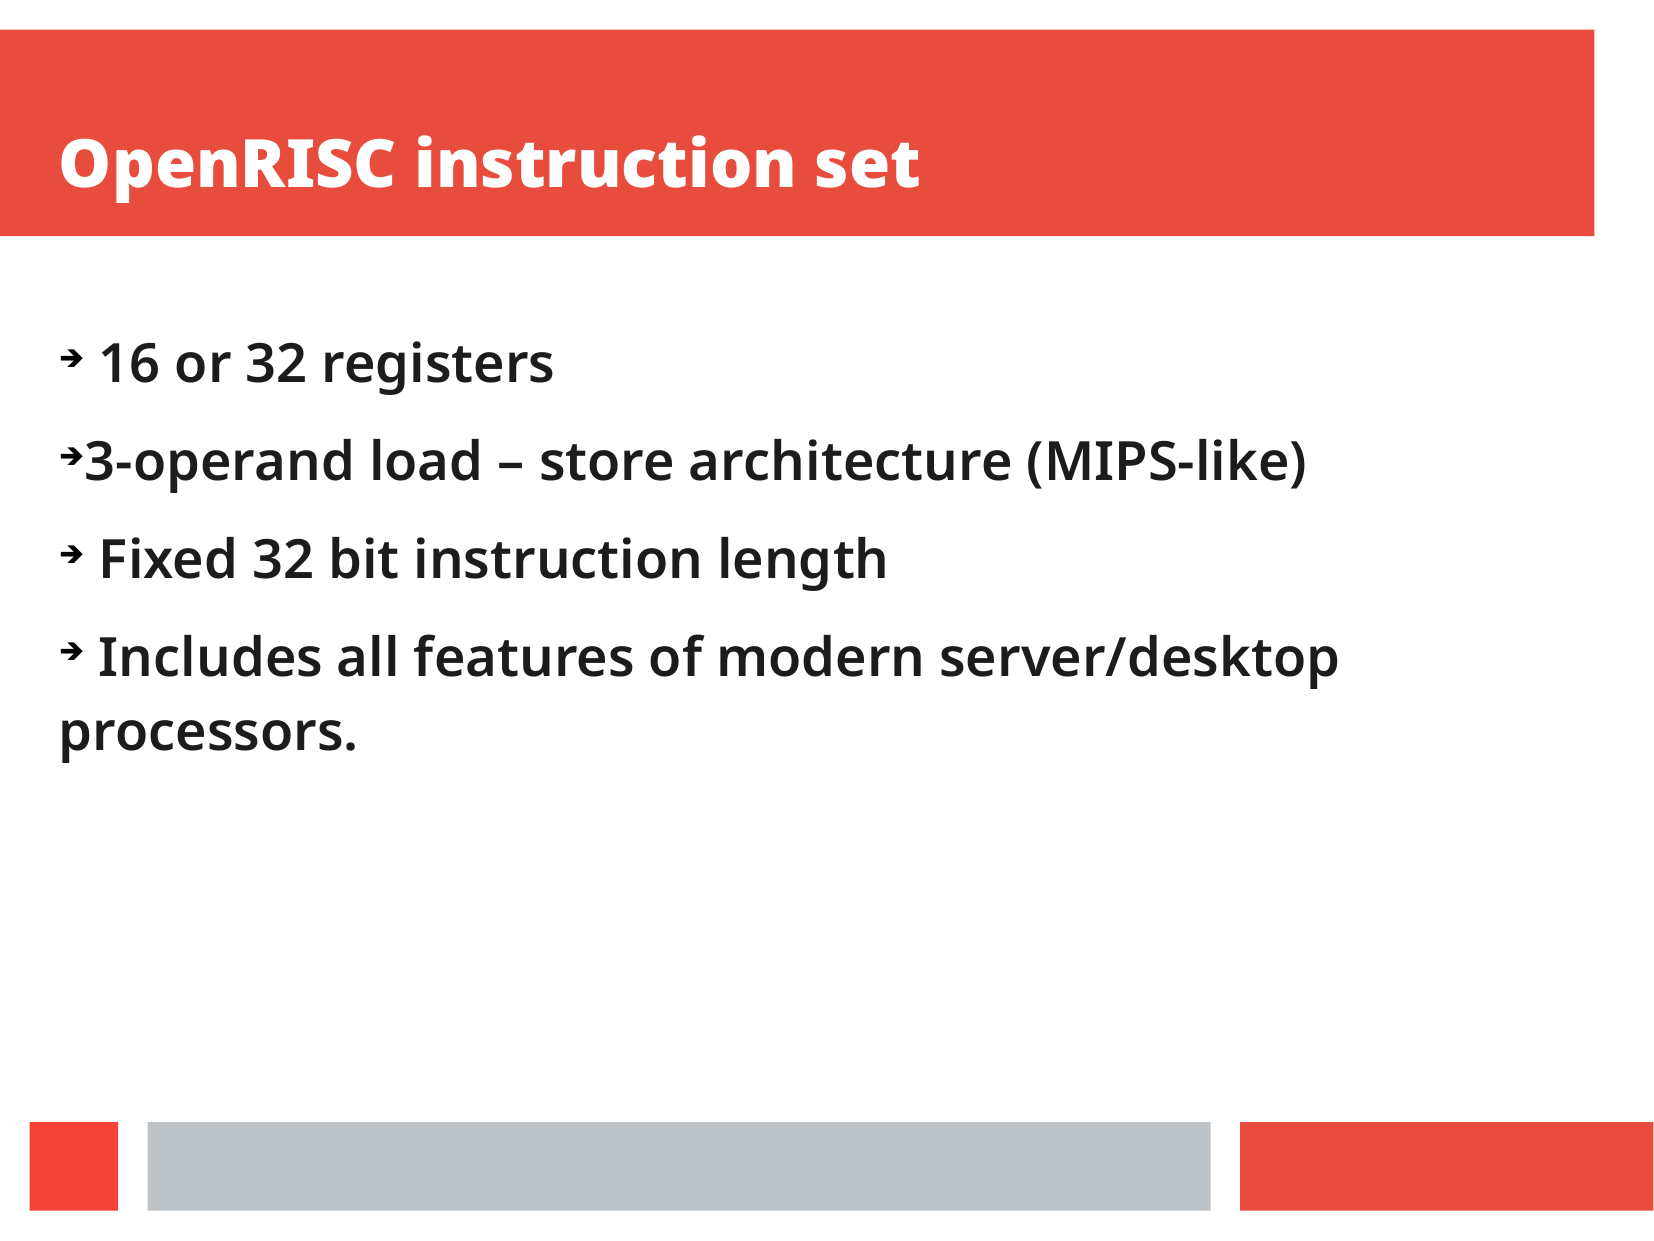

# OpenRISC instruction set
 16 or 32 registers
3-operand load – store architecture (MIPS-like)
 Fixed 32 bit instruction length
 Includes all features of modern server/desktop processors.